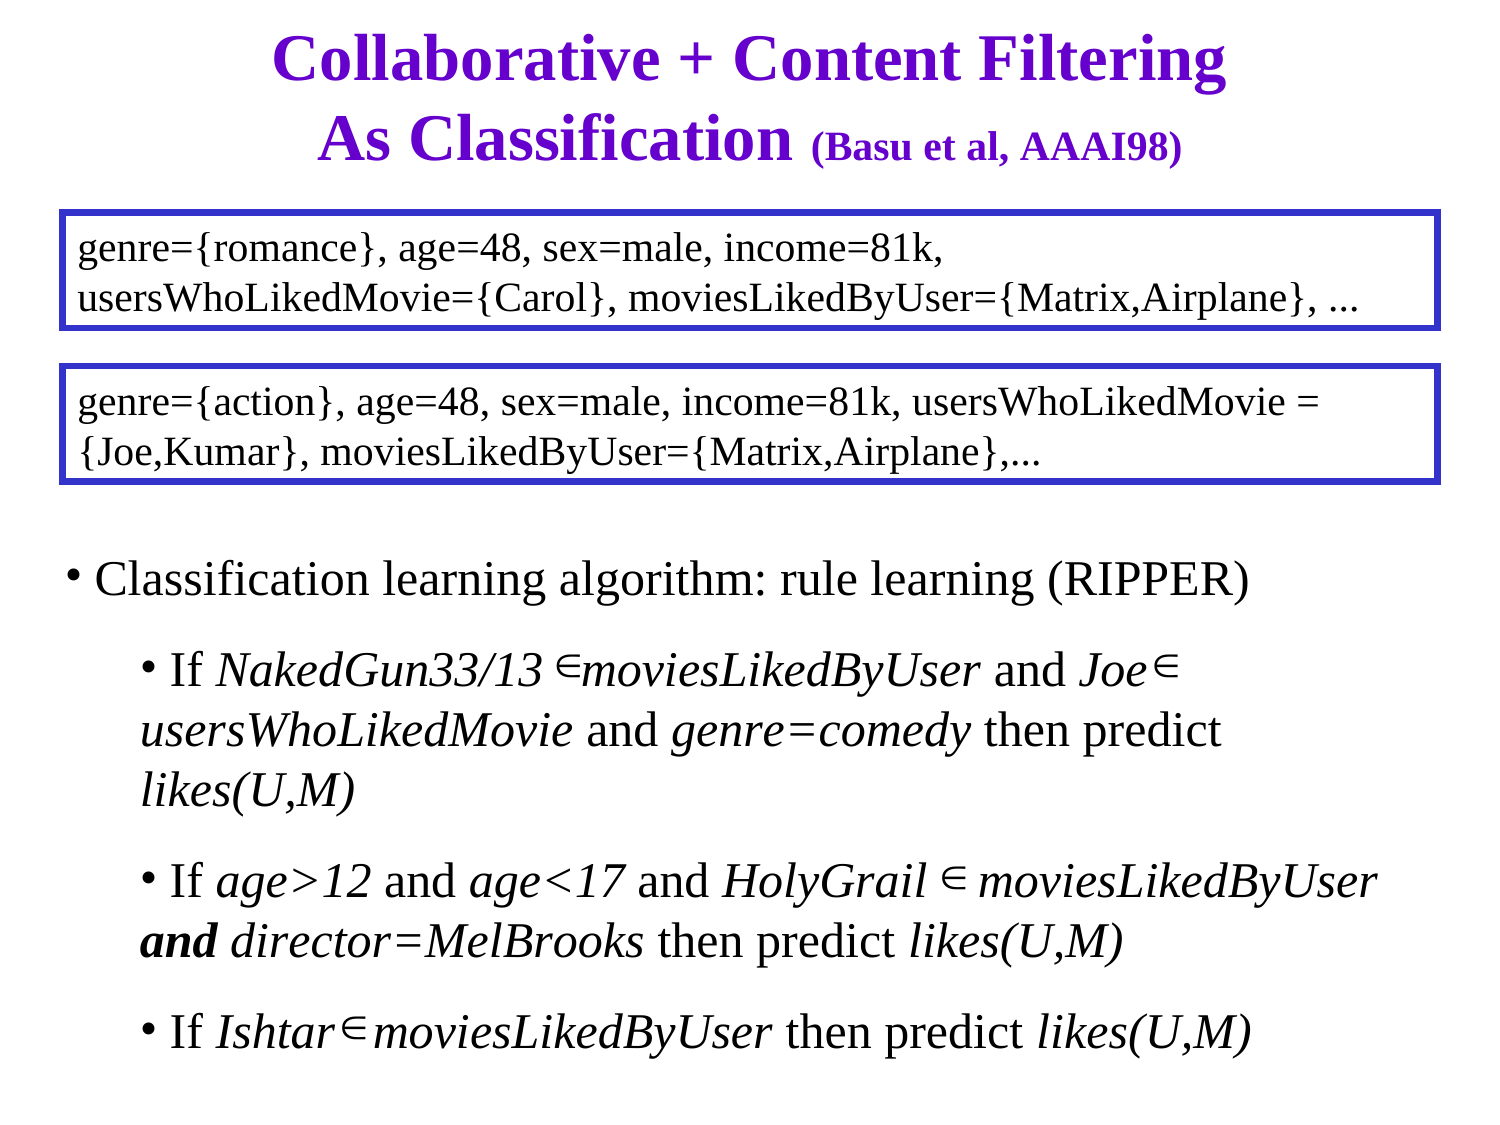

# Collaborative + Content Filtering As Classification (Basu et al, AAAI98)
genre={romance}, age=48, sex=male, income=81k, usersWhoLikedMovie={Carol}, moviesLikedByUser={Matrix,Airplane}, ...
genre={action}, age=48, sex=male, income=81k, usersWhoLikedMovie = {Joe,Kumar}, moviesLikedByUser={Matrix,Airplane},...
 Classification learning algorithm: rule learning (RIPPER)
 If NakedGun33/13 moviesLikedByUser and Joe usersWhoLikedMovie and genre=comedy then predict likes(U,M)
 If age>12 and age<17 and HolyGrail moviesLikedByUser and director=MelBrooks then predict likes(U,M)
 If Ishtar moviesLikedByUser then predict likes(U,M)